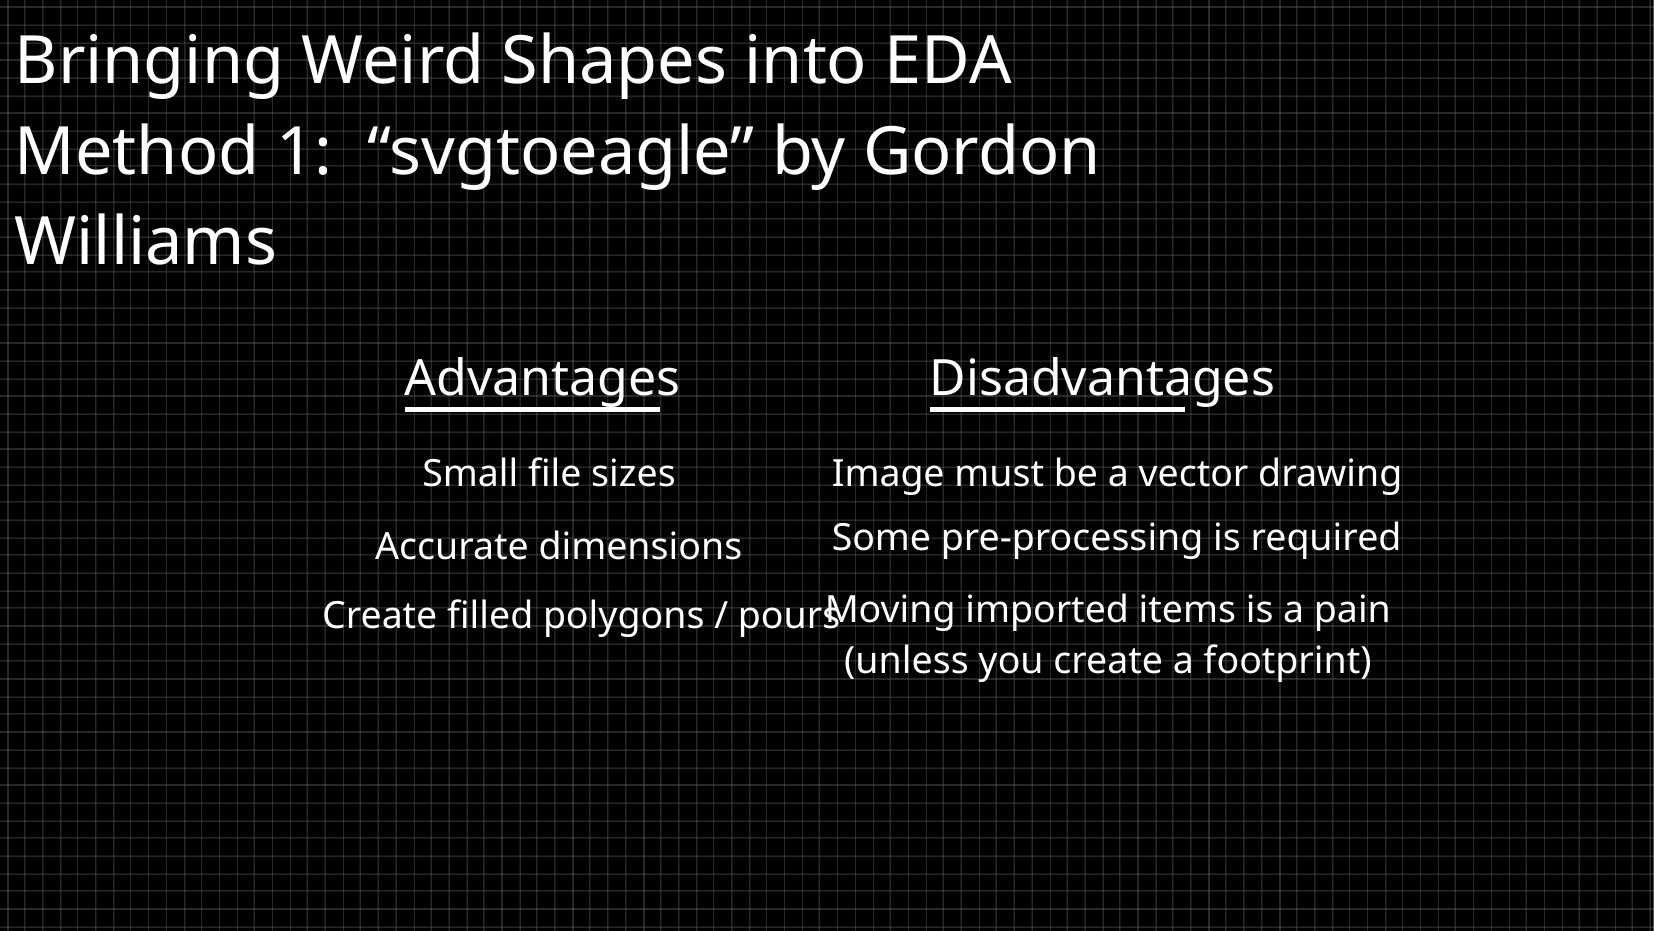

Bringing Weird Shapes into EDA
Method 1: “svgtoeagle” by Gordon Williams
Advantages
Disadvantages
Small file sizes
Image must be a vector drawing
Some pre-processing is required
Accurate dimensions
Moving imported items is a pain
(unless you create a footprint)
Create filled polygons / pours